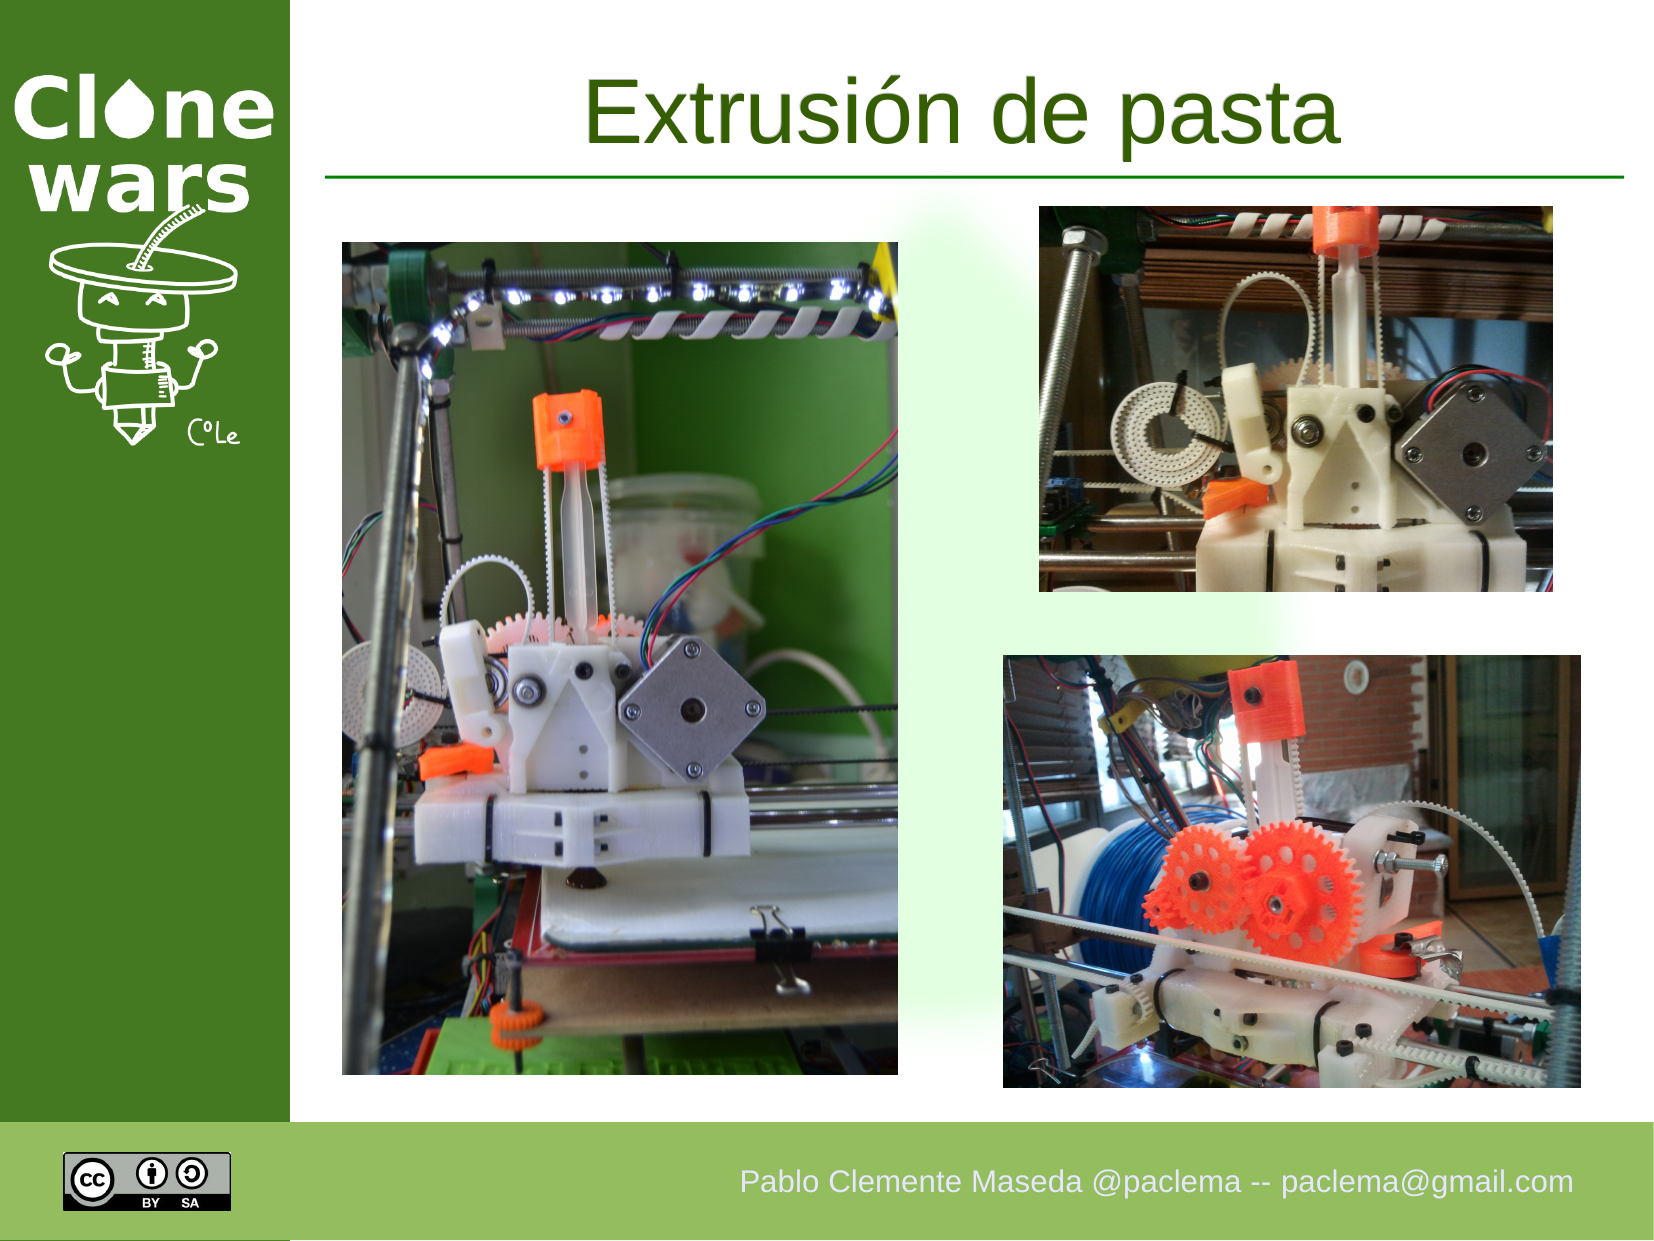

# Extrusión de pasta
Pablo Clemente Maseda @paclema -- paclema@gmail.com